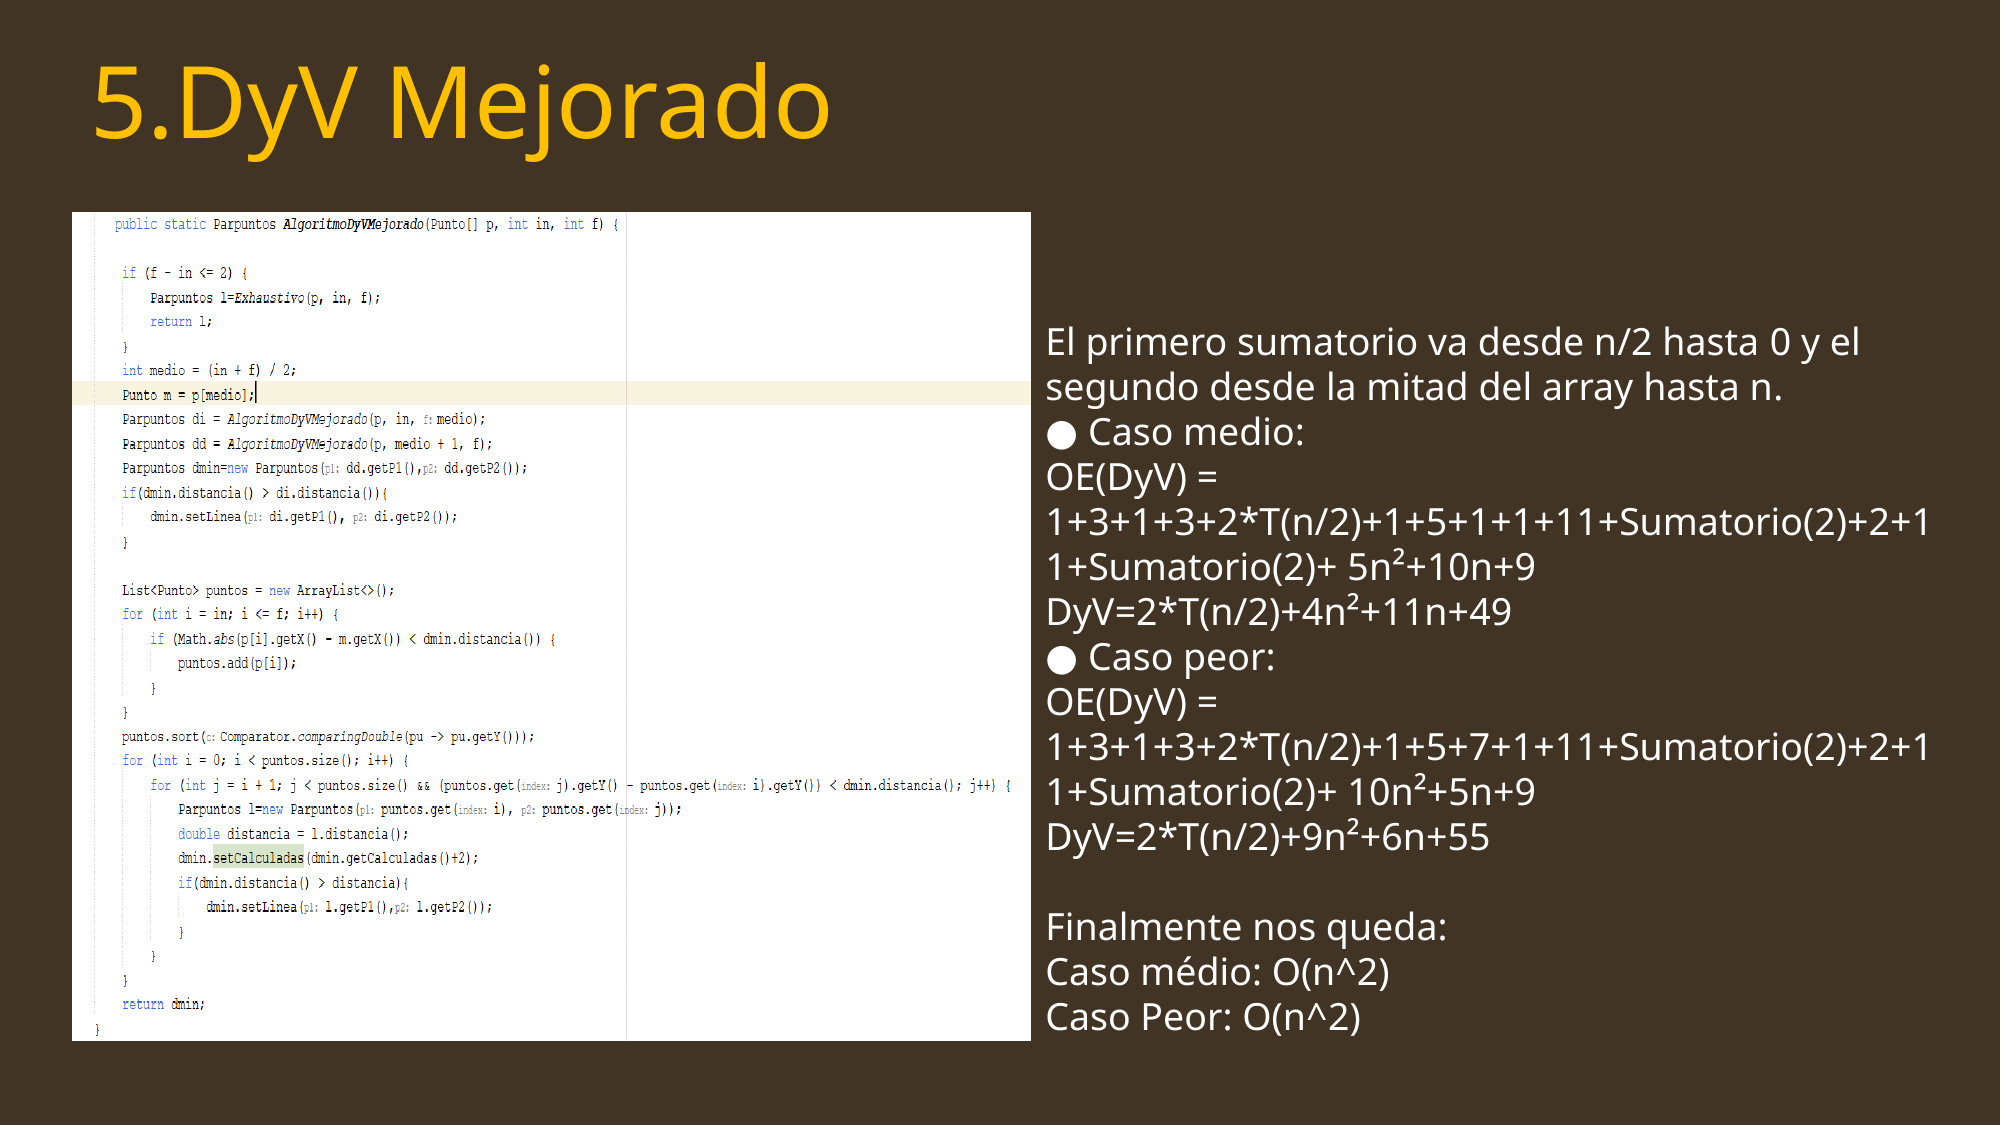

# 5.DyV Mejorado
El primero sumatorio va desde n/2 hasta 0 y el segundo desde la mitad del array hasta n.
● Caso medio:
OE(DyV) = 1+3+1+3+2*T(n/2)+1+5+1+1+11+Sumatorio(2)+2+11+Sumatorio(2)+ 5n²+10n+9
DyV=2*T(n/2)+4n²+11n+49
● Caso peor:
OE(DyV) = 1+3+1+3+2*T(n/2)+1+5+7+1+11+Sumatorio(2)+2+11+Sumatorio(2)+ 10n²+5n+9
DyV=2*T(n/2)+9n²+6n+55
Finalmente nos queda:
Caso médio: O(n^2)
Caso Peor: O(n^2)